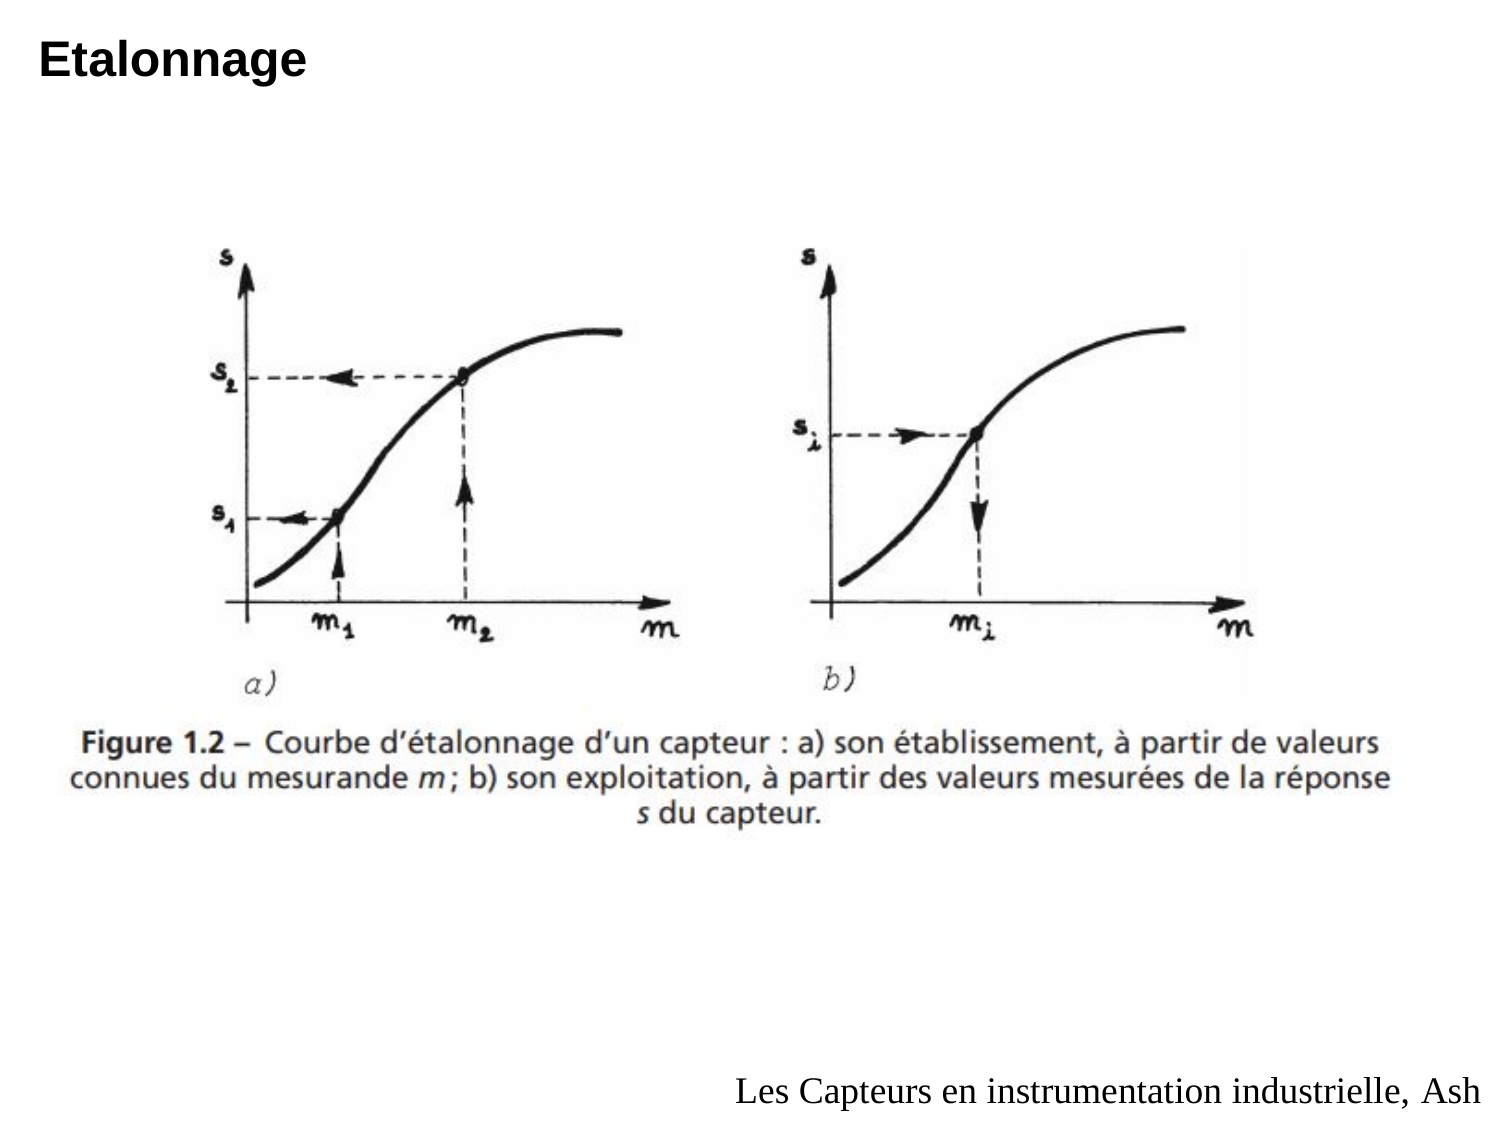

Etalonnage
Les Capteurs en instrumentation industrielle, Ash